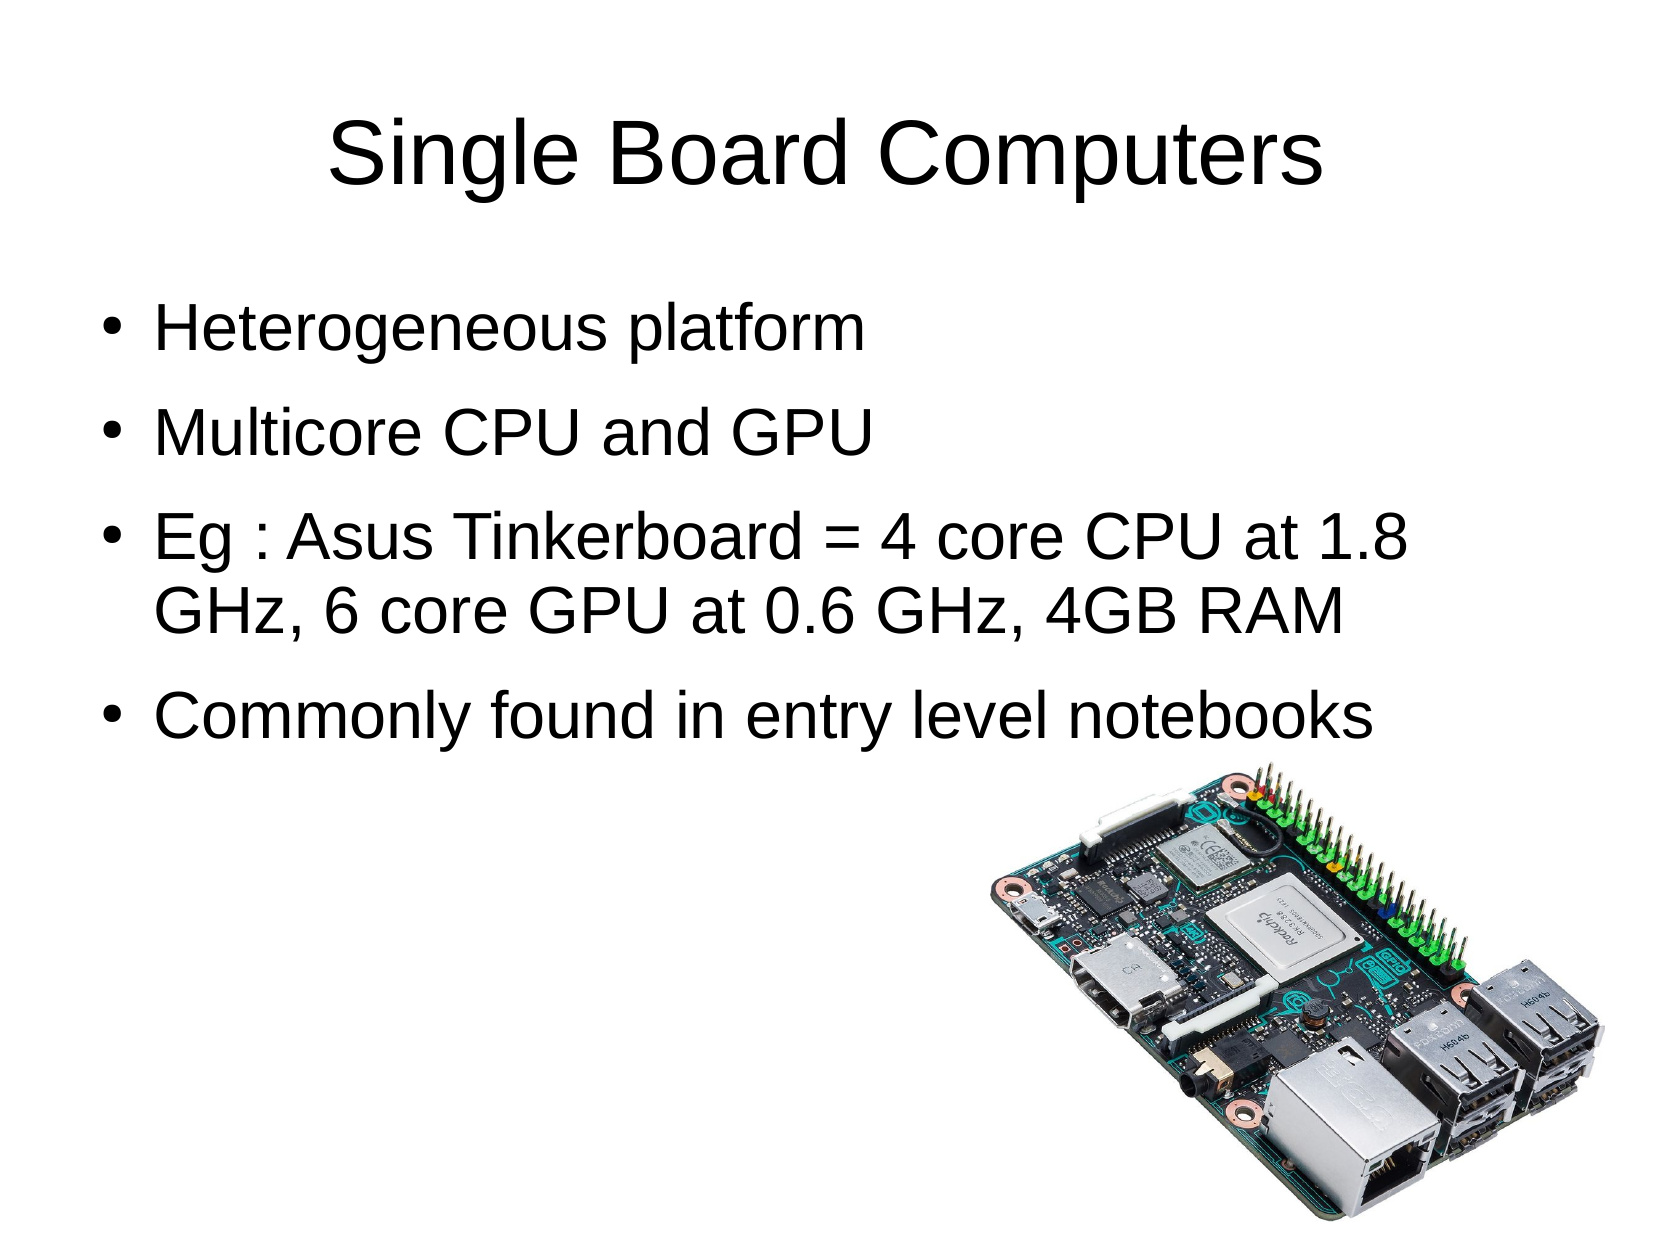

# Single Board Computers
Heterogeneous platform
Multicore CPU and GPU
Eg : Asus Tinkerboard = 4 core CPU at 1.8 GHz, 6 core GPU at 0.6 GHz, 4GB RAM
Commonly found in entry level notebooks